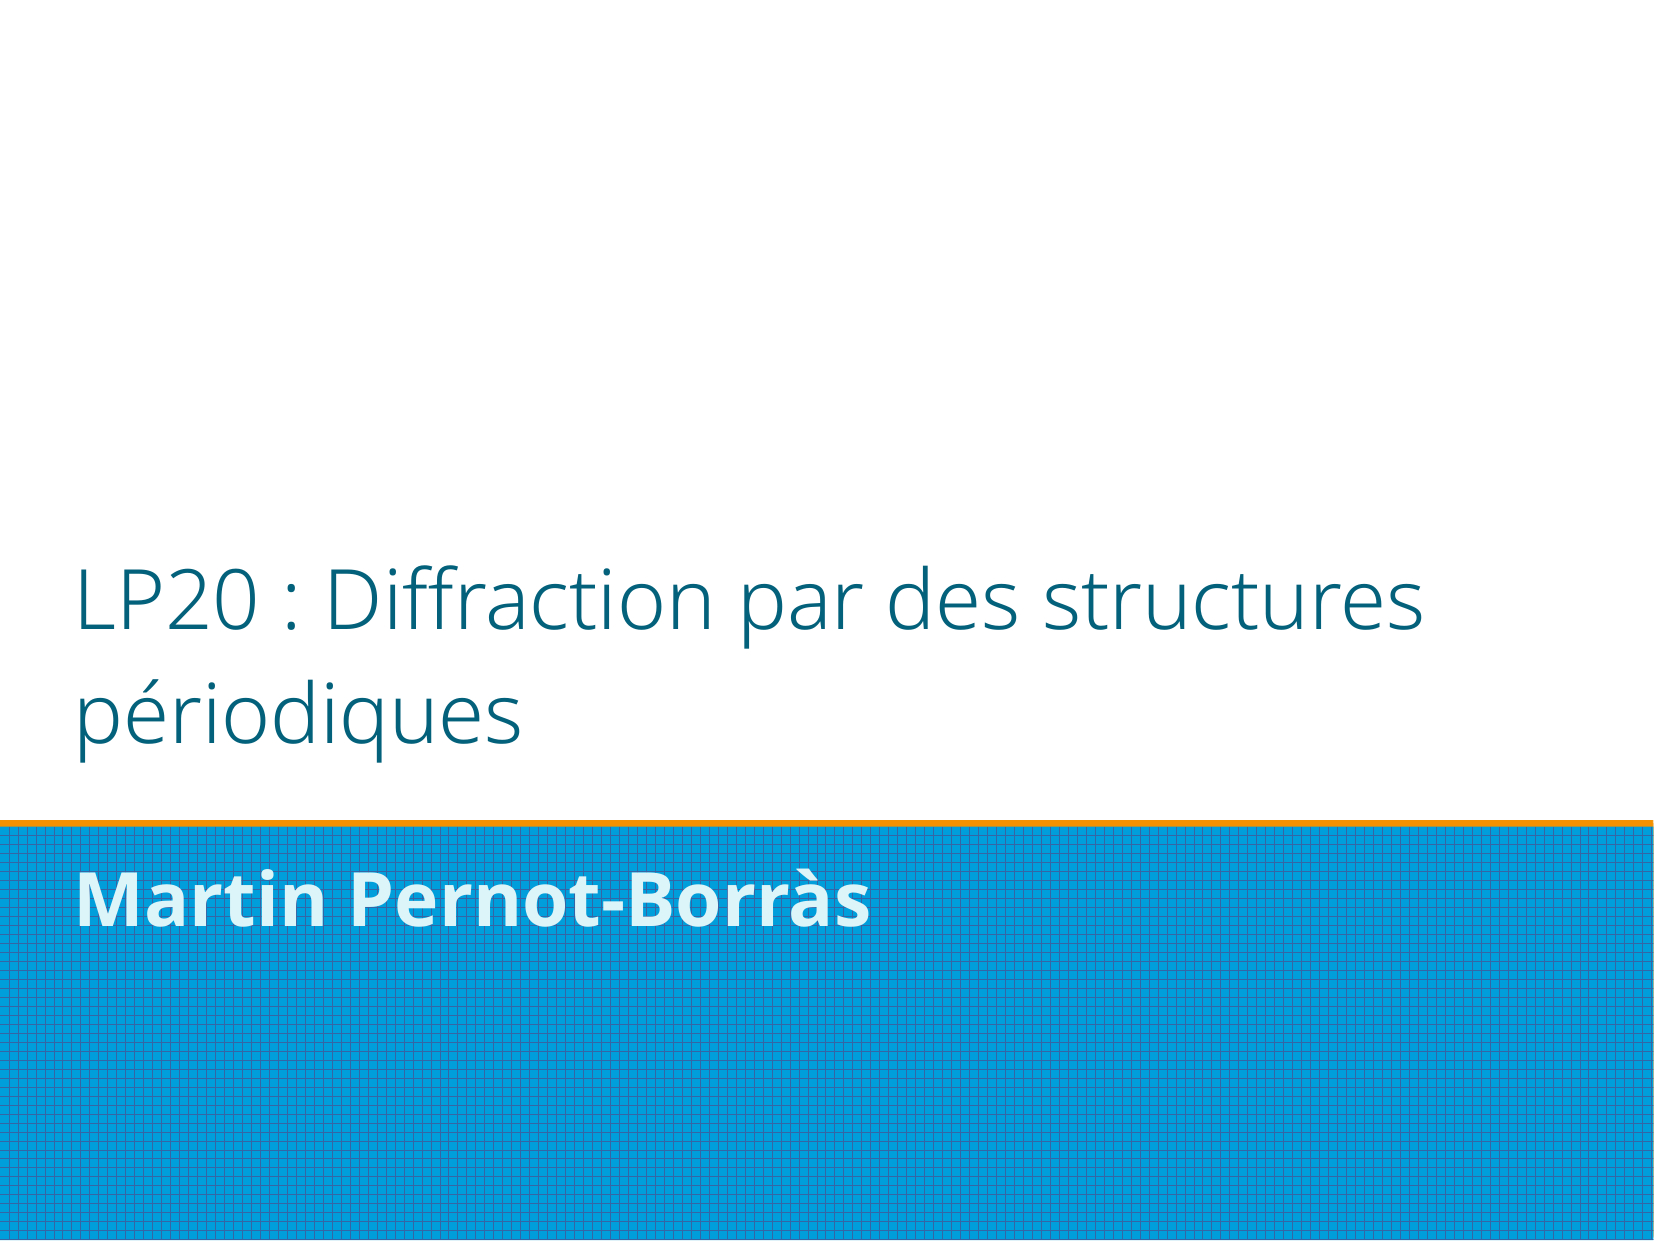

# LP20 : Diffraction par des structures périodiques
Martin Pernot-Borràs